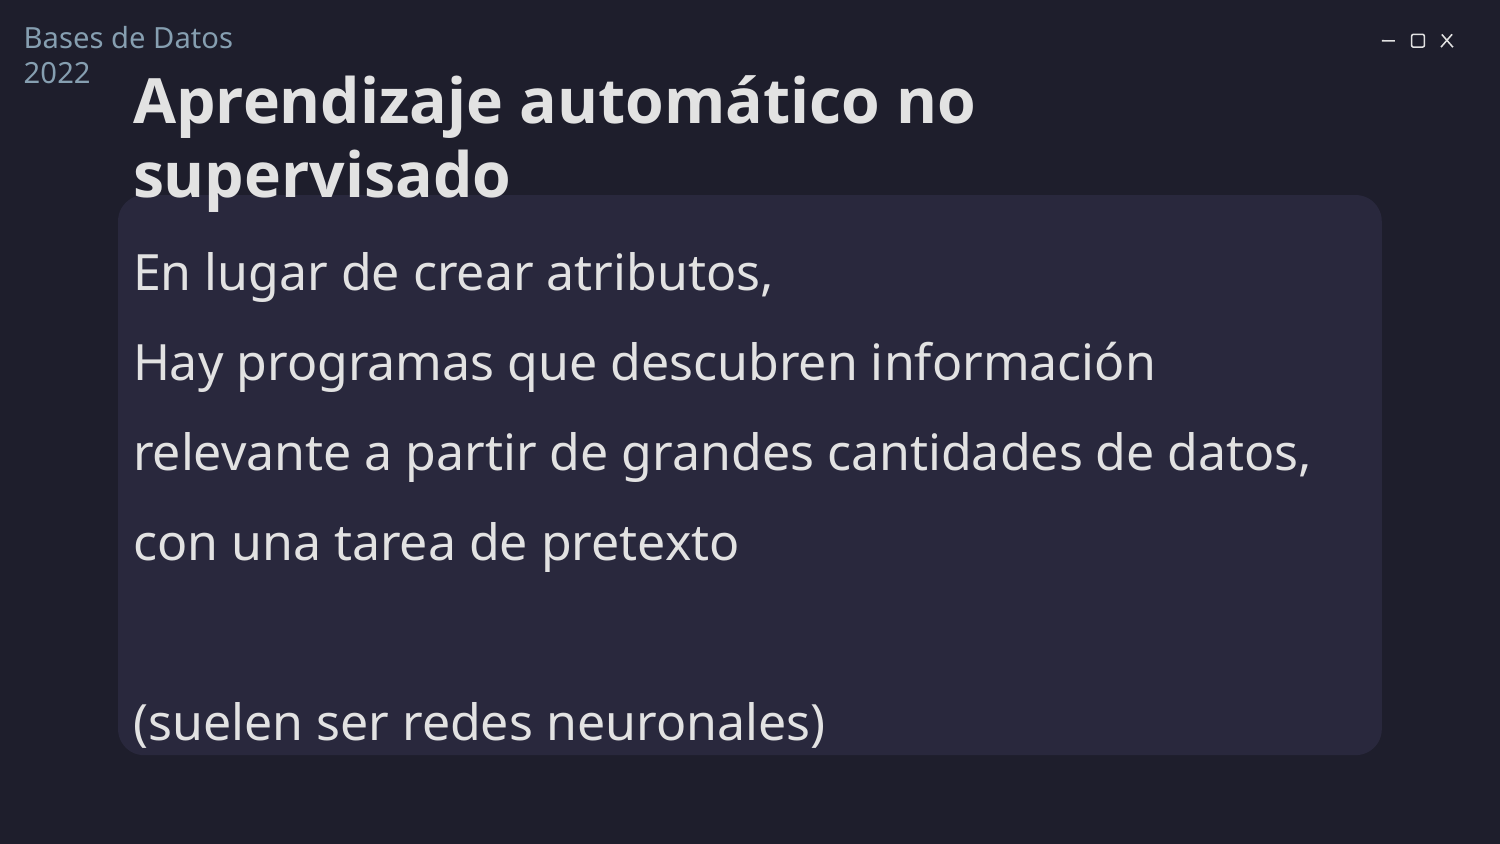

# Aprendizaje automático no supervisado
En lugar de crear atributos,
Hay programas que descubren información relevante a partir de grandes cantidades de datos, con una tarea de pretexto
(suelen ser redes neuronales)